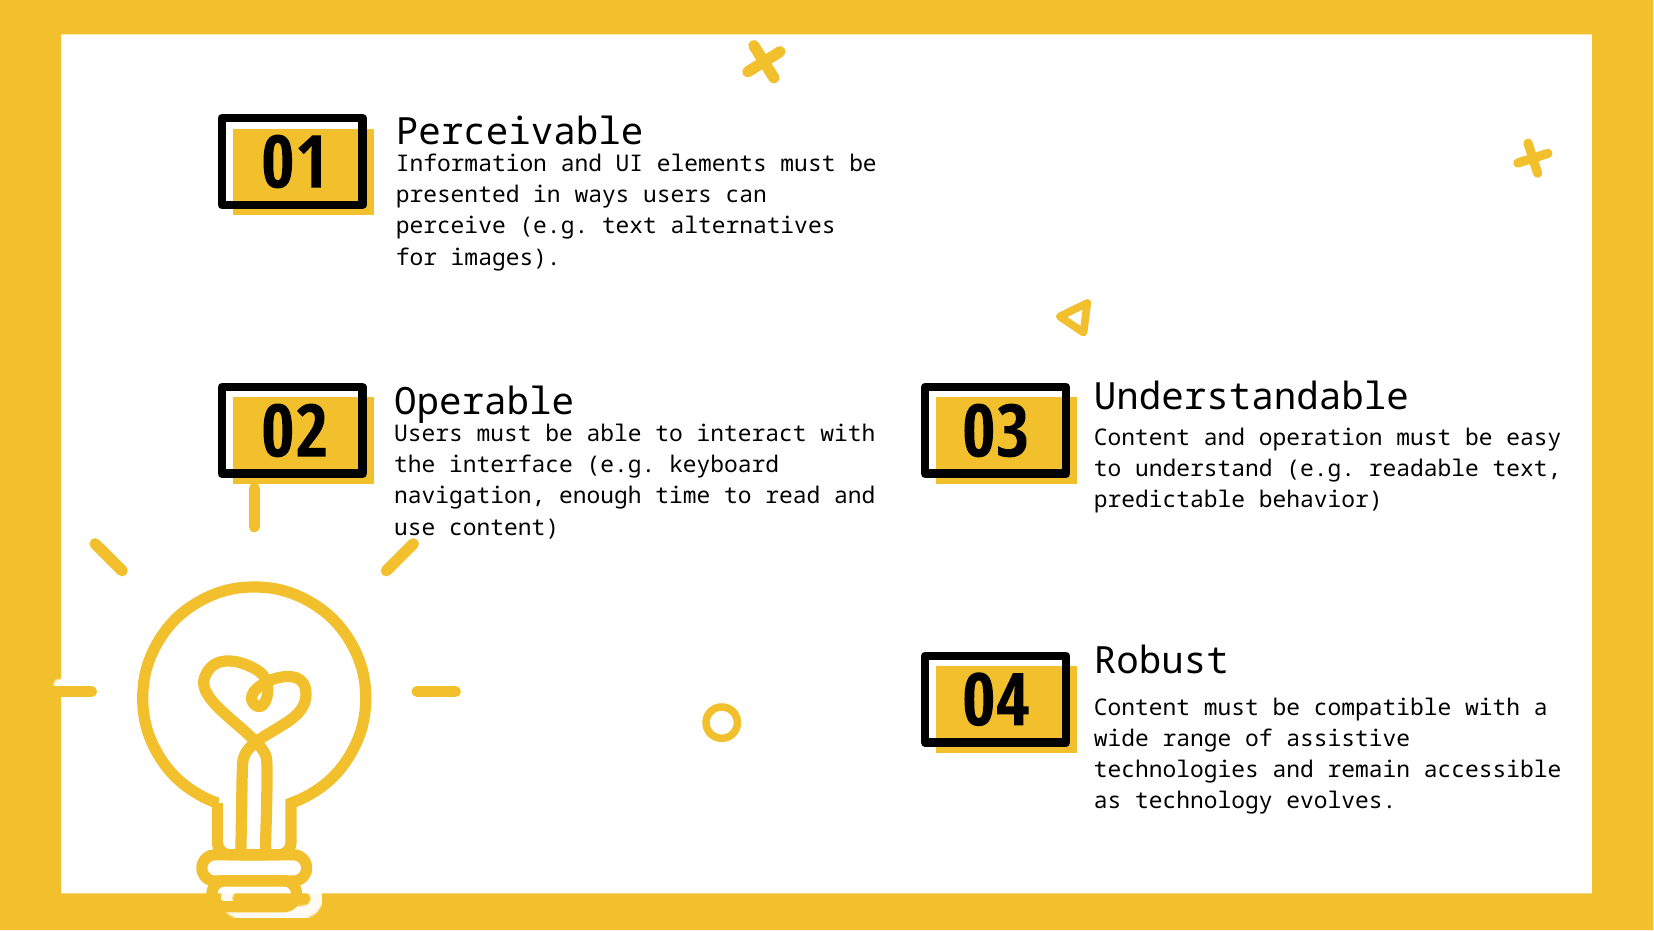

# Perceivable
Information and UI elements must be presented in ways users can perceive (e.g. text alternatives for images).
Understandable
Operable
Users must be able to interact with the interface (e.g. keyboard navigation, enough time to read and use content)
Content and operation must be easy to understand (e.g. readable text, predictable behavior)
Robust
Content must be compatible with a wide range of assistive technologies and remain accessible as technology evolves.